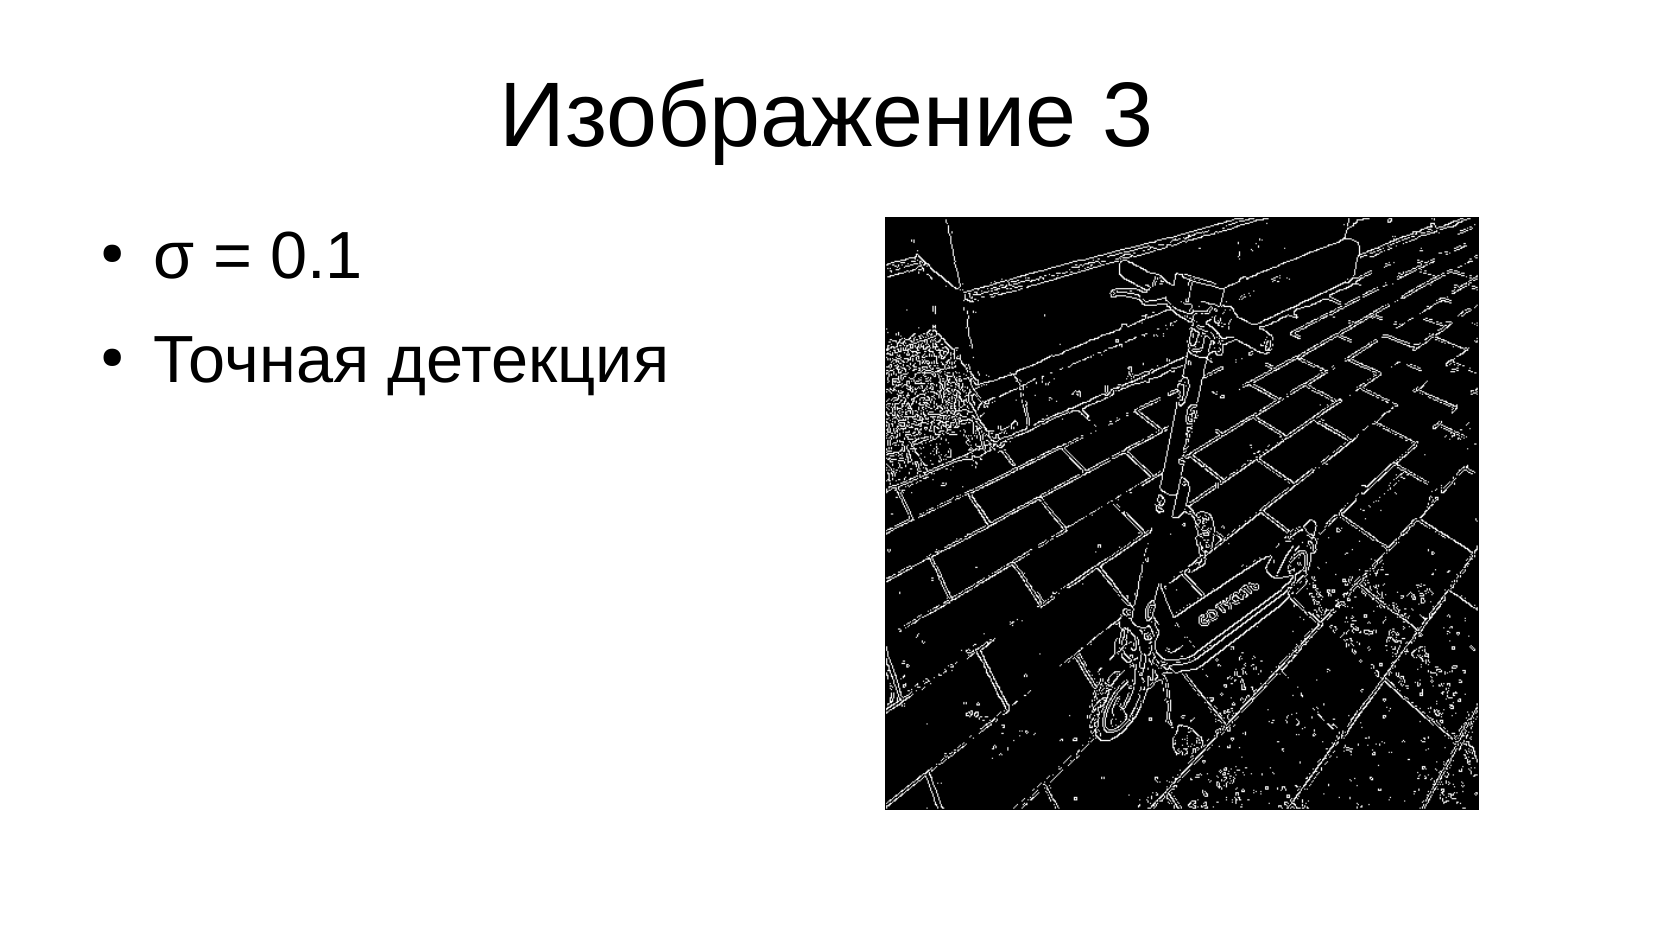

# Изображение 3
σ = 0.1
Точная детекция